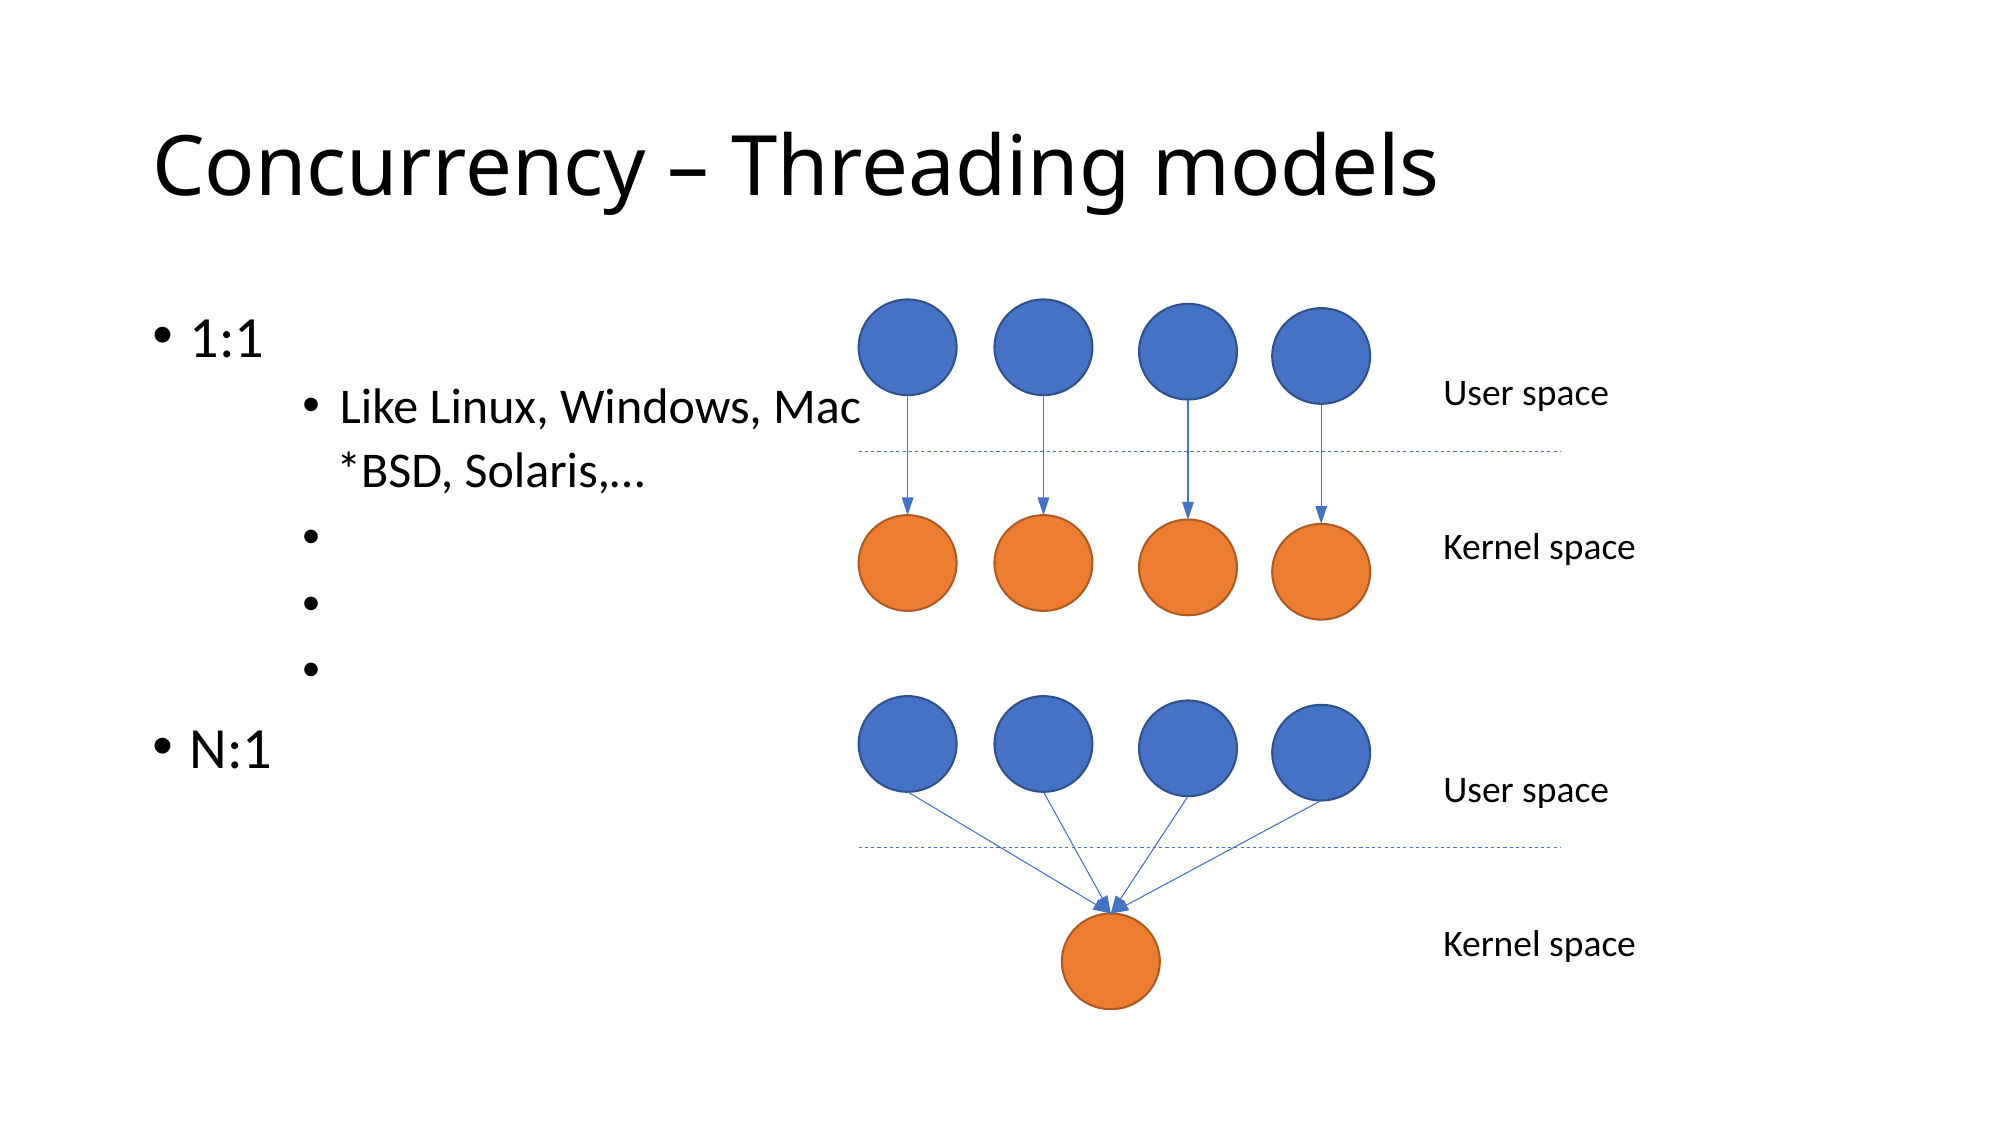

# Concurrency – Threading models
1:1
Like Linux, Windows, Mac
 *BSD, Solaris,…
N:1
User space
Kernel space
User space
Kernel space